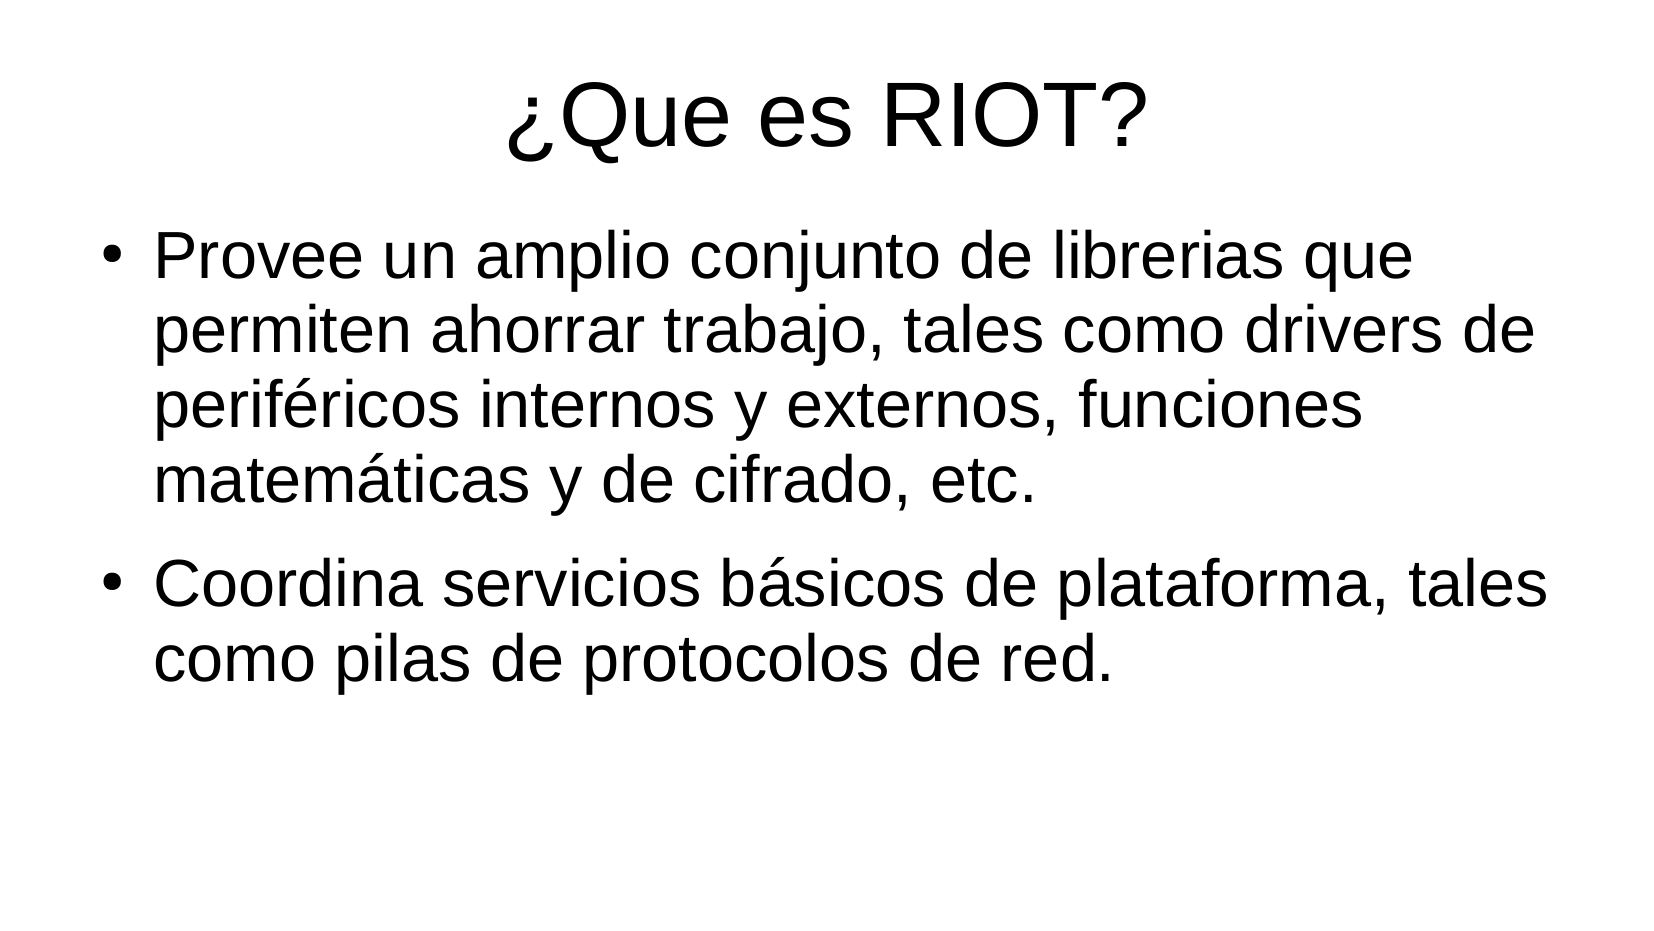

# ¿Que es RIOT?
Provee un amplio conjunto de librerias que permiten ahorrar trabajo, tales como drivers de periféricos internos y externos, funciones matemáticas y de cifrado, etc.
Coordina servicios básicos de plataforma, tales como pilas de protocolos de red.